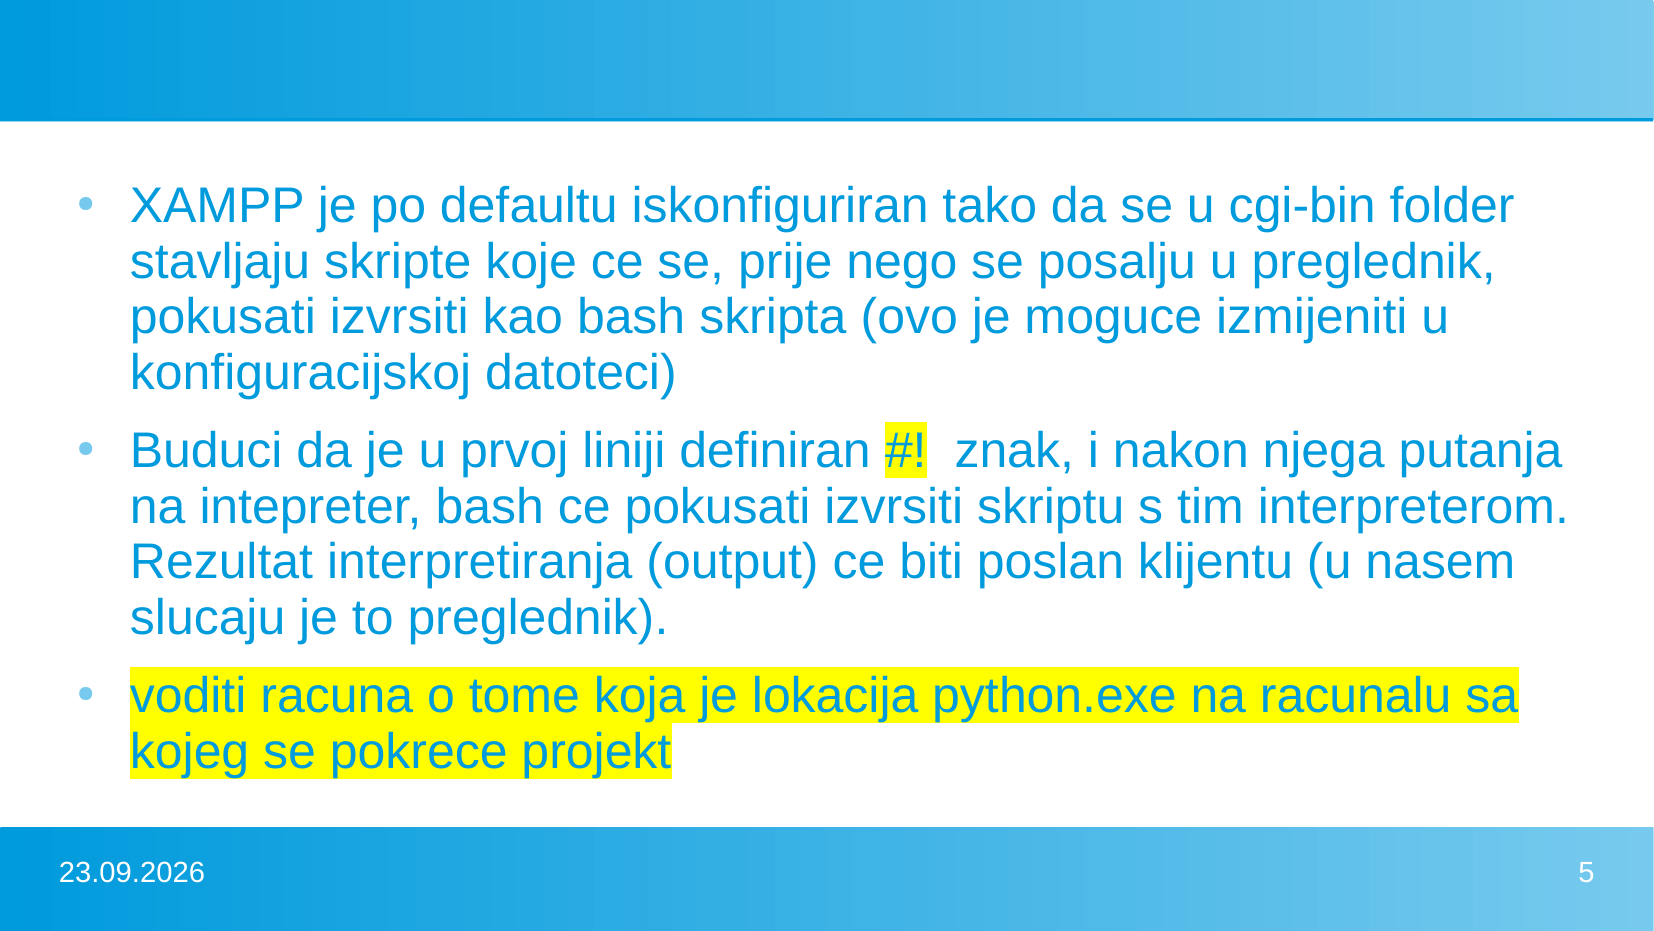

# XAMPP je po defaultu iskonfiguriran tako da se u cgi-bin folder stavljaju skripte koje ce se, prije nego se posalju u preglednik, pokusati izvrsiti kao bash skripta (ovo je moguce izmijeniti u konfiguracijskoj datoteci)
Buduci da je u prvoj liniji definiran #! znak, i nakon njega putanja na intepreter, bash ce pokusati izvrsiti skriptu s tim interpreterom. Rezultat interpretiranja (output) ce biti poslan klijentu (u nasem slucaju je to preglednik).
voditi racuna o tome koja je lokacija python.exe na racunalu sa kojeg se pokrece projekt
5